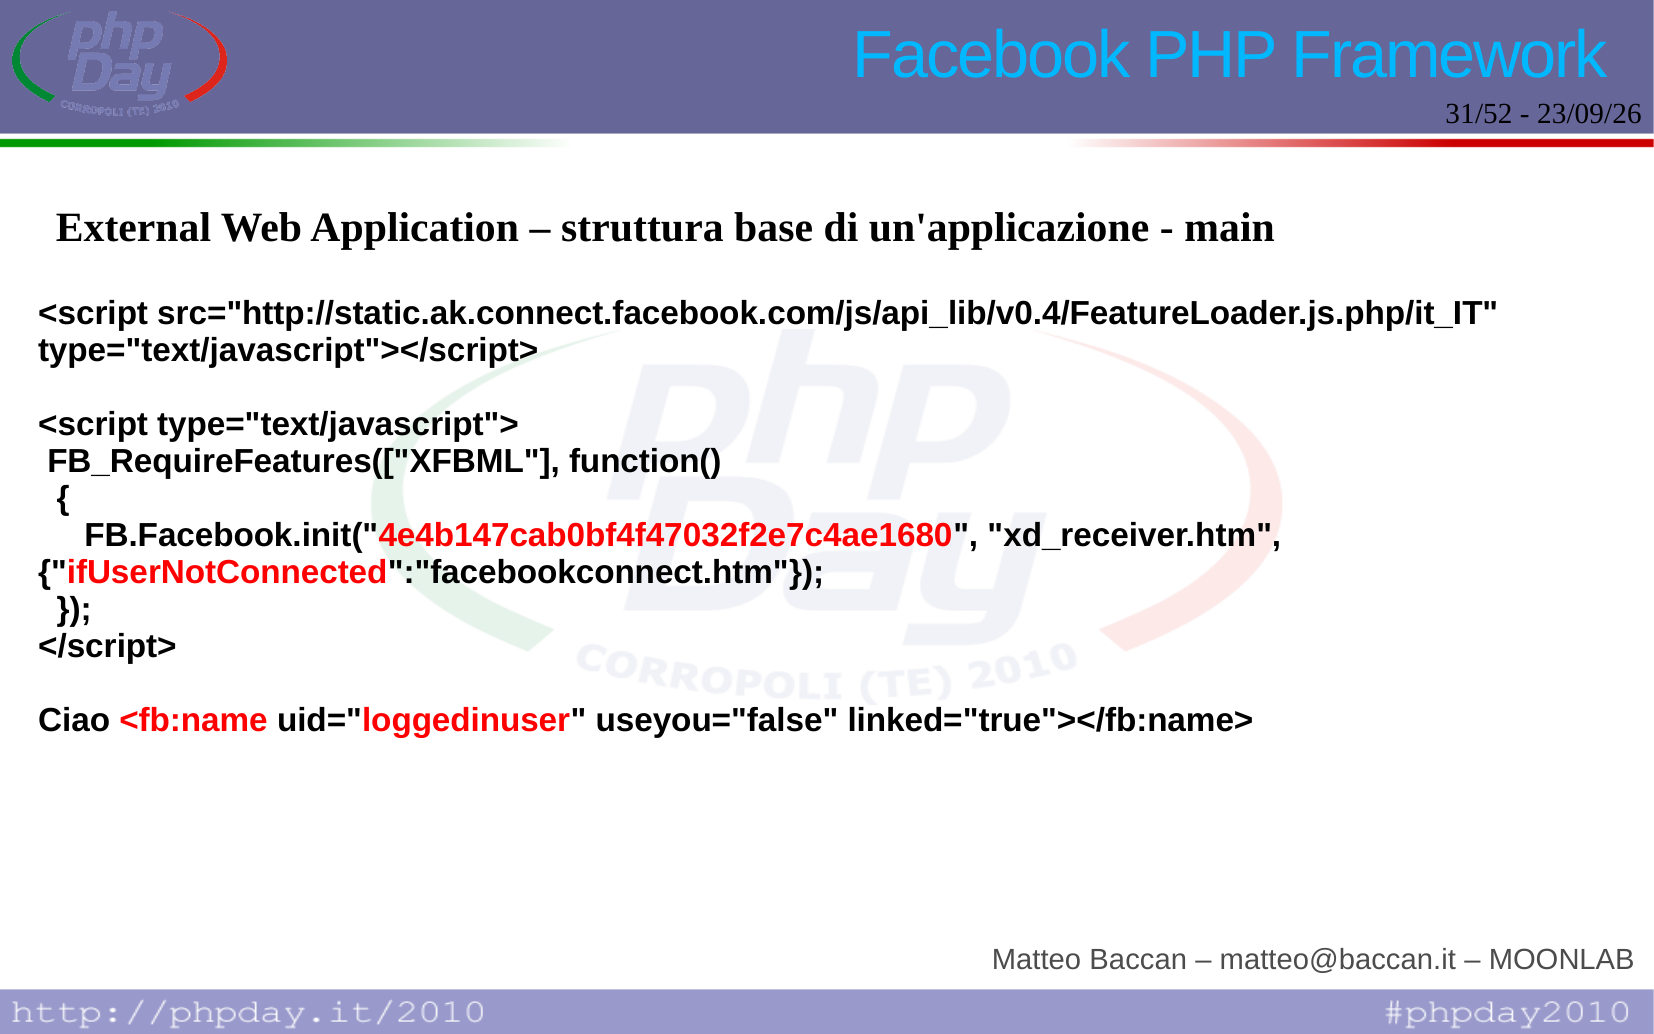

# Facebook PHP Framework
31
External Web Application – struttura base di un'applicazione - main
<script src="http://static.ak.connect.facebook.com/js/api_lib/v0.4/FeatureLoader.js.php/it_IT" type="text/javascript"></script>
<script type="text/javascript">
 FB_RequireFeatures(["XFBML"], function()
 {
 FB.Facebook.init("4e4b147cab0bf4f47032f2e7c4ae1680", "xd_receiver.htm", {"ifUserNotConnected":"facebookconnect.htm"});
 });
</script>
Ciao <fb:name uid="loggedinuser" useyou="false" linked="true"></fb:name>